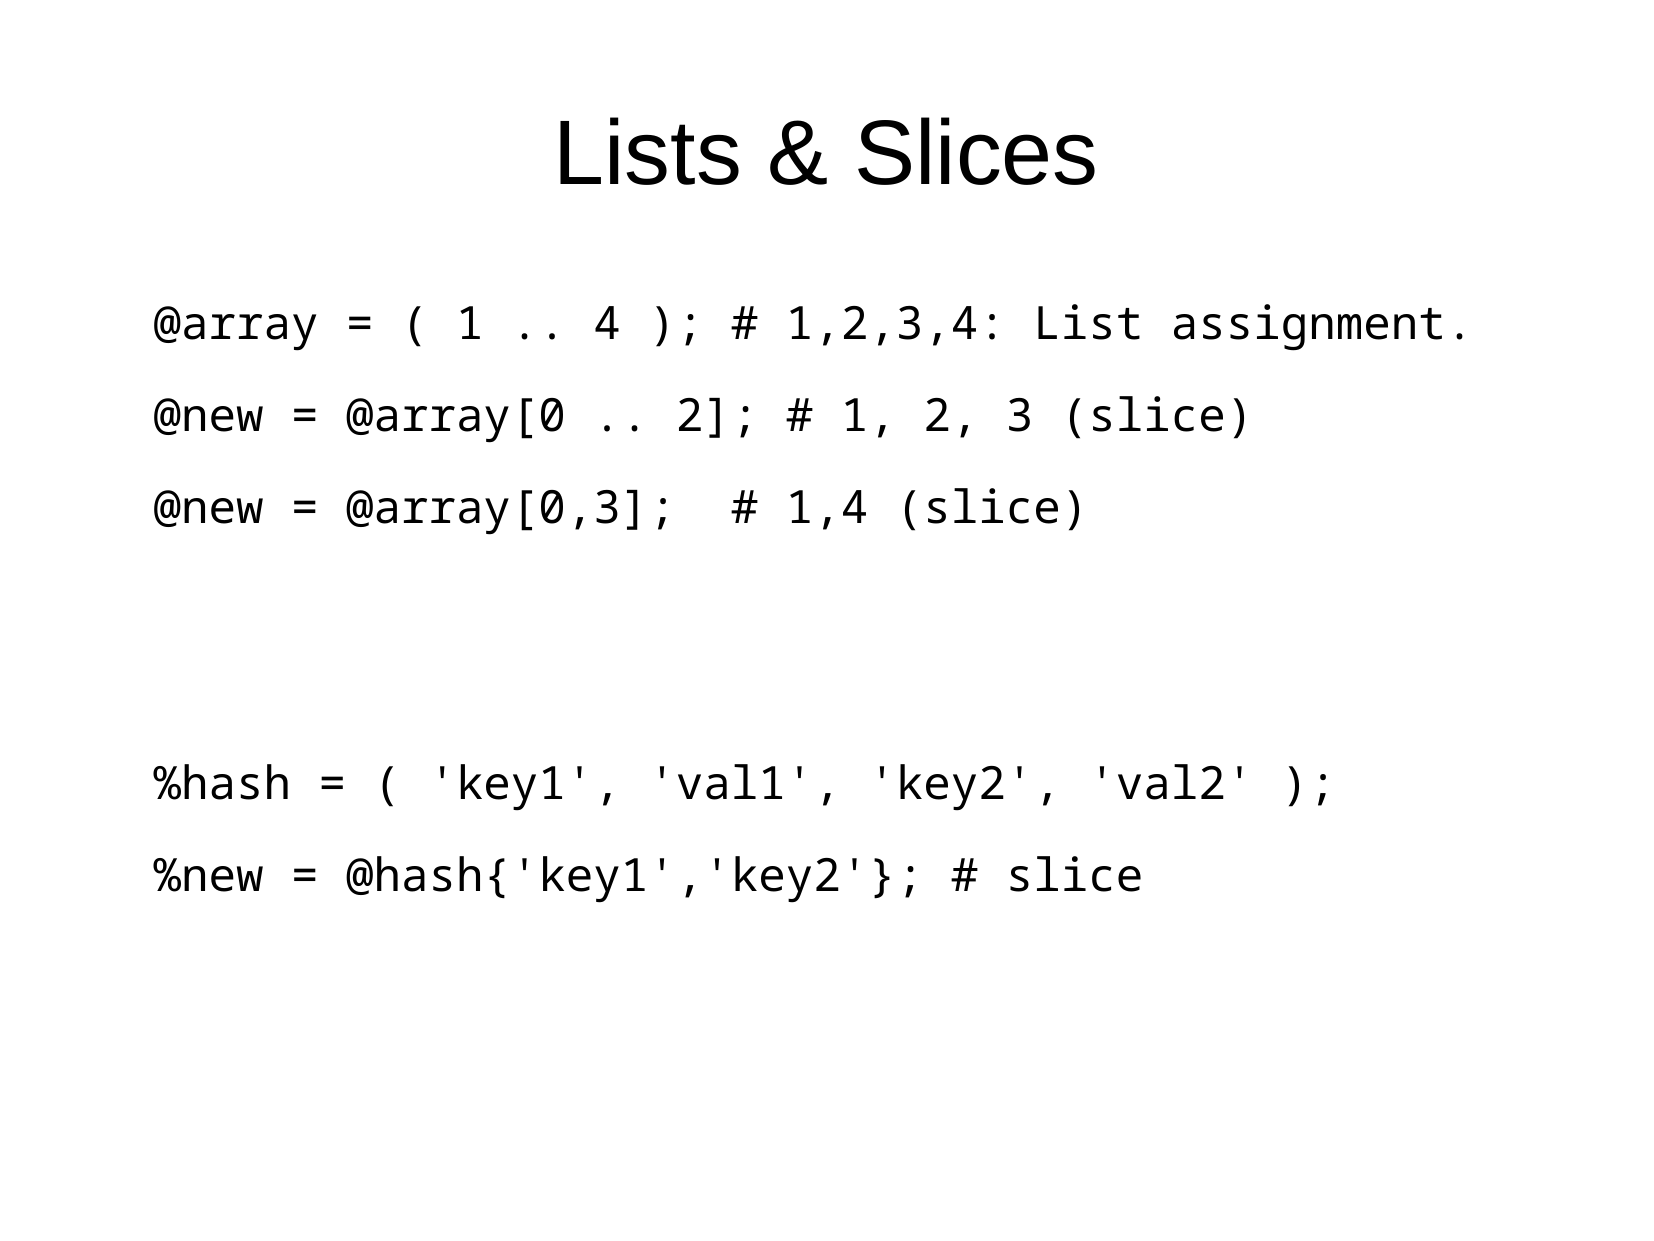

# Lists & Slices
@array = ( 1 .. 4 ); # 1,2,3,4: List assignment.
@new = @array[0 .. 2]; # 1, 2, 3 (slice)
@new = @array[0,3]; # 1,4 (slice)
%hash = ( 'key1', 'val1', 'key2', 'val2' );
%new = @hash{'key1','key2'}; # slice